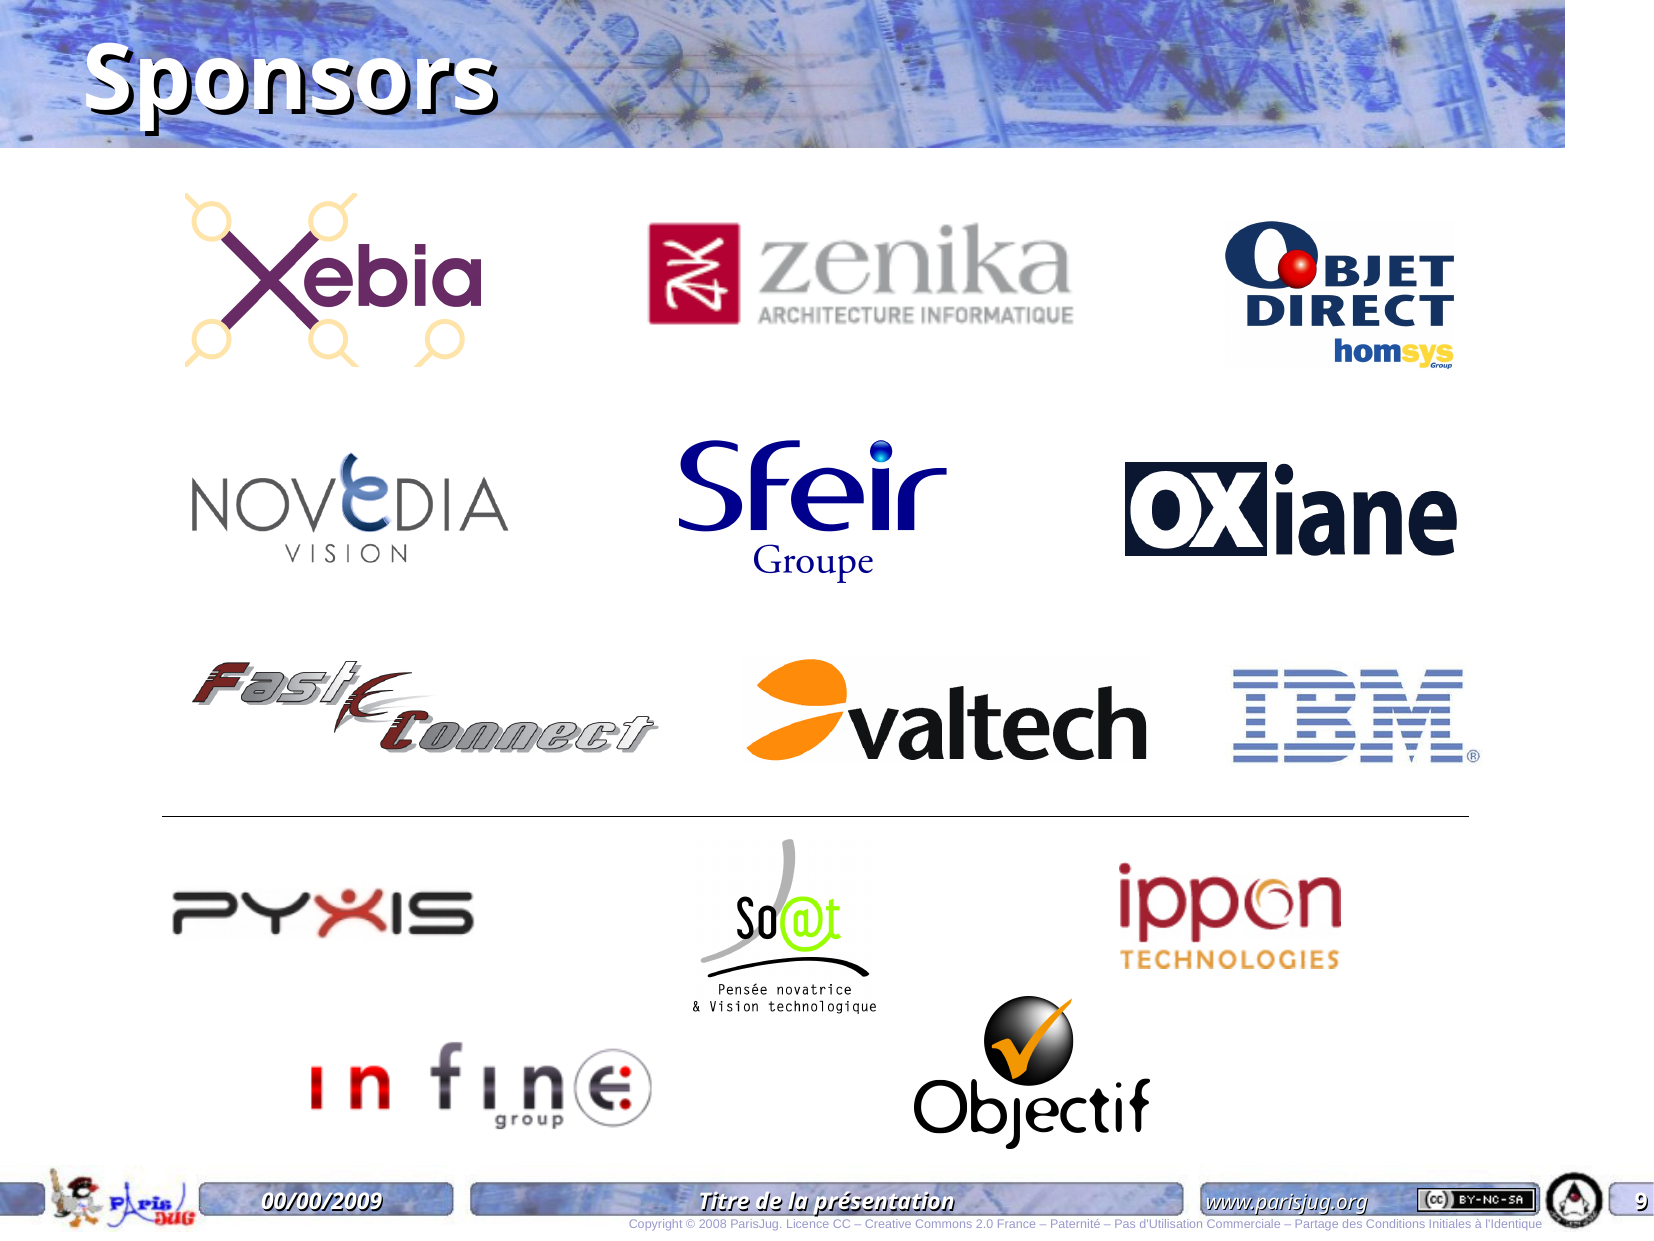

# Sponsors
00/00/2009
Titre de la présentation
9